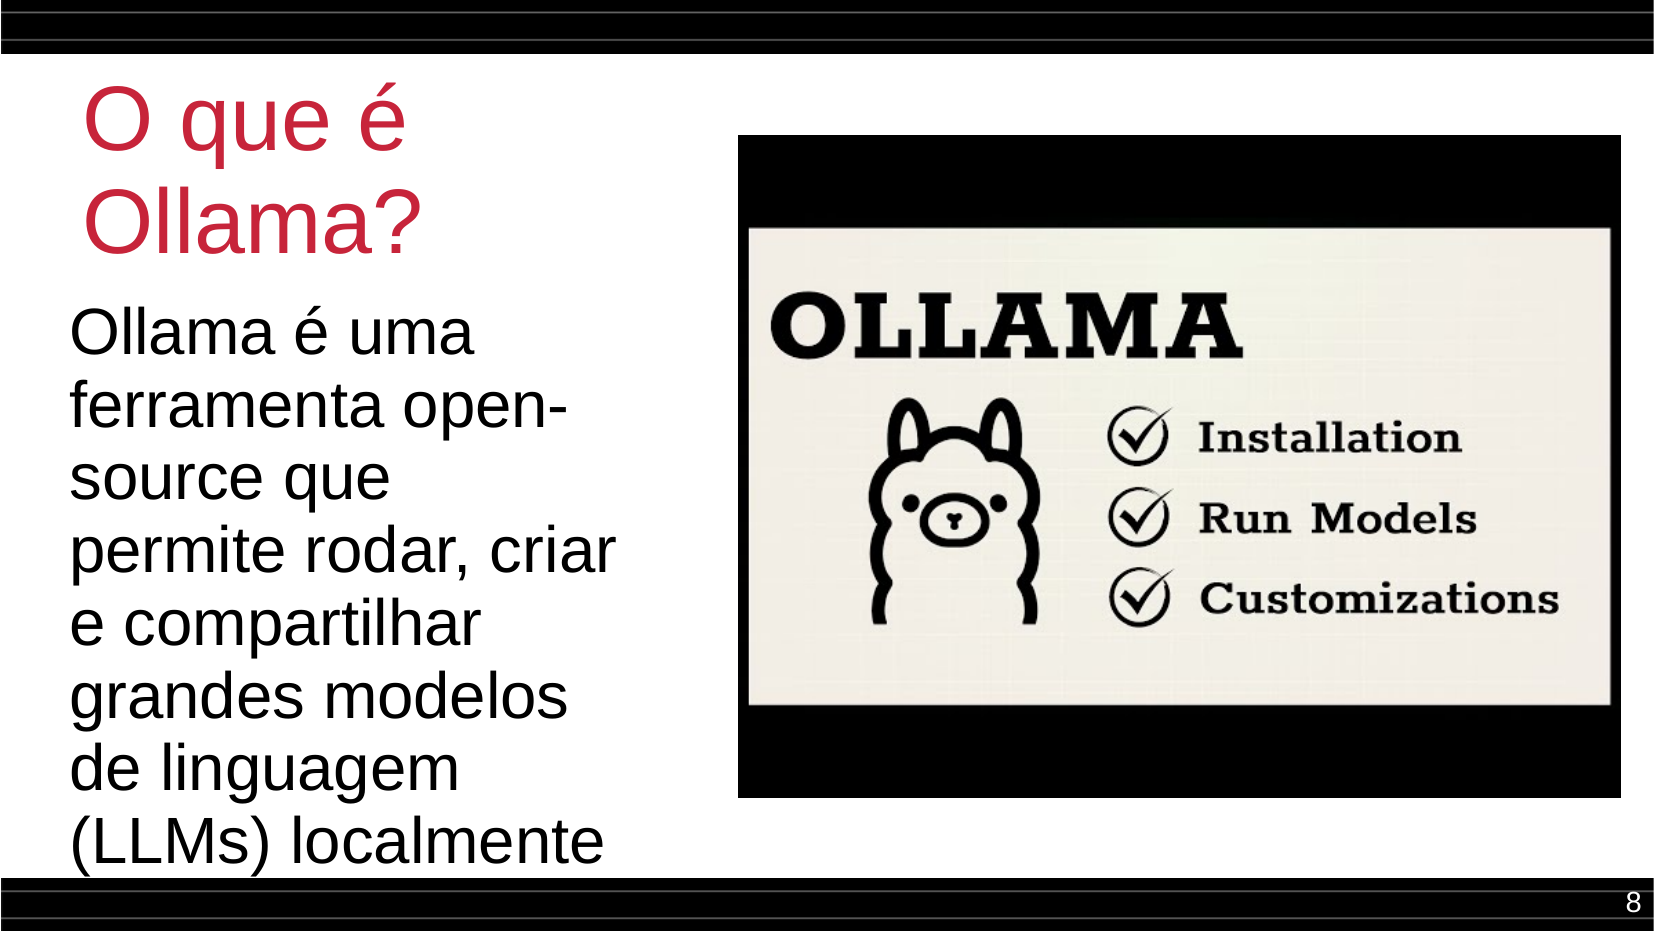

# O que é Ollama?
Ollama é uma ferramenta open-source que permite rodar, criar e compartilhar grandes modelos de linguagem (LLMs) localmente